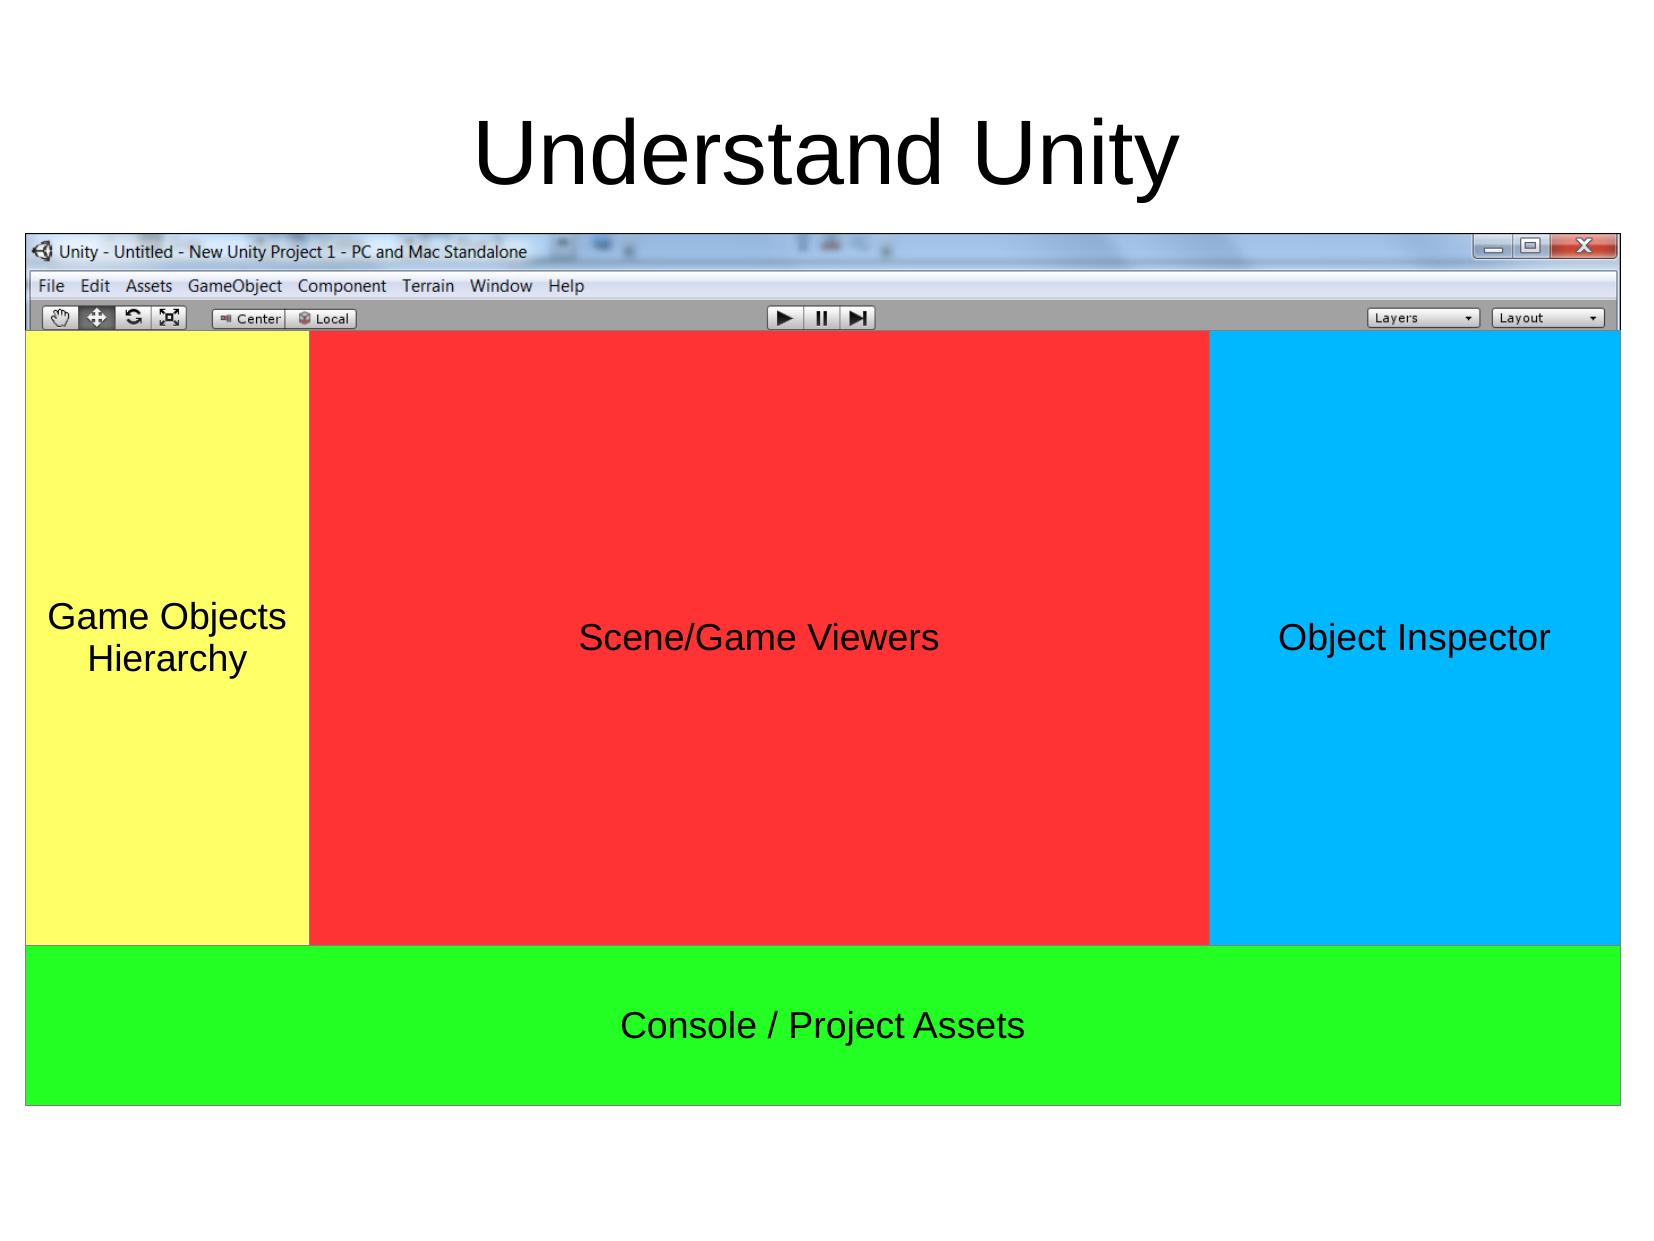

# Understand Unity
Game Objects
Hierarchy
Scene/Game Viewers
Object Inspector
Console / Project Assets